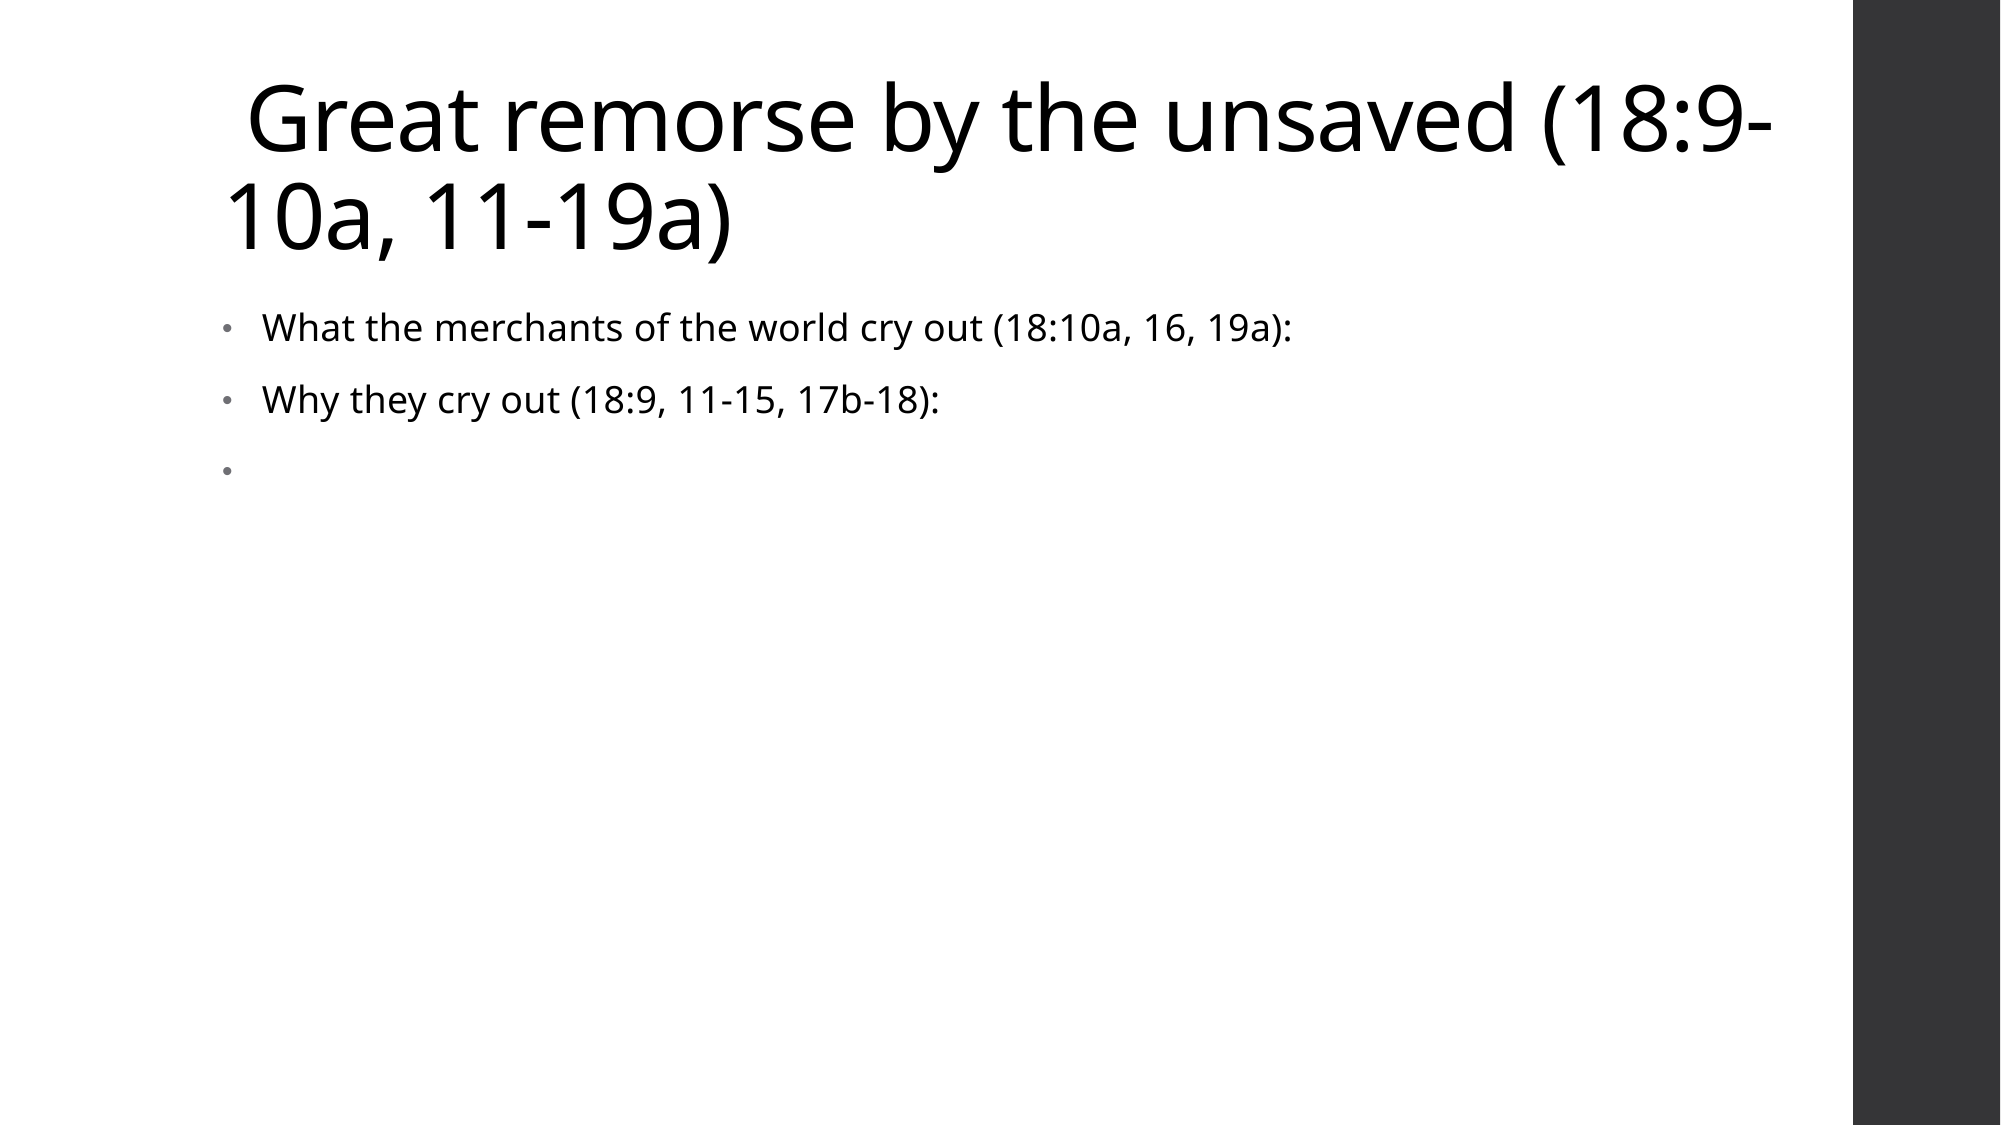

# Great remorse by the unsaved (18:9-10a, 11-19a)
 What the merchants of the world cry out (18:10a, 16, 19a):
 Why they cry out (18:9, 11-15, 17b-18):